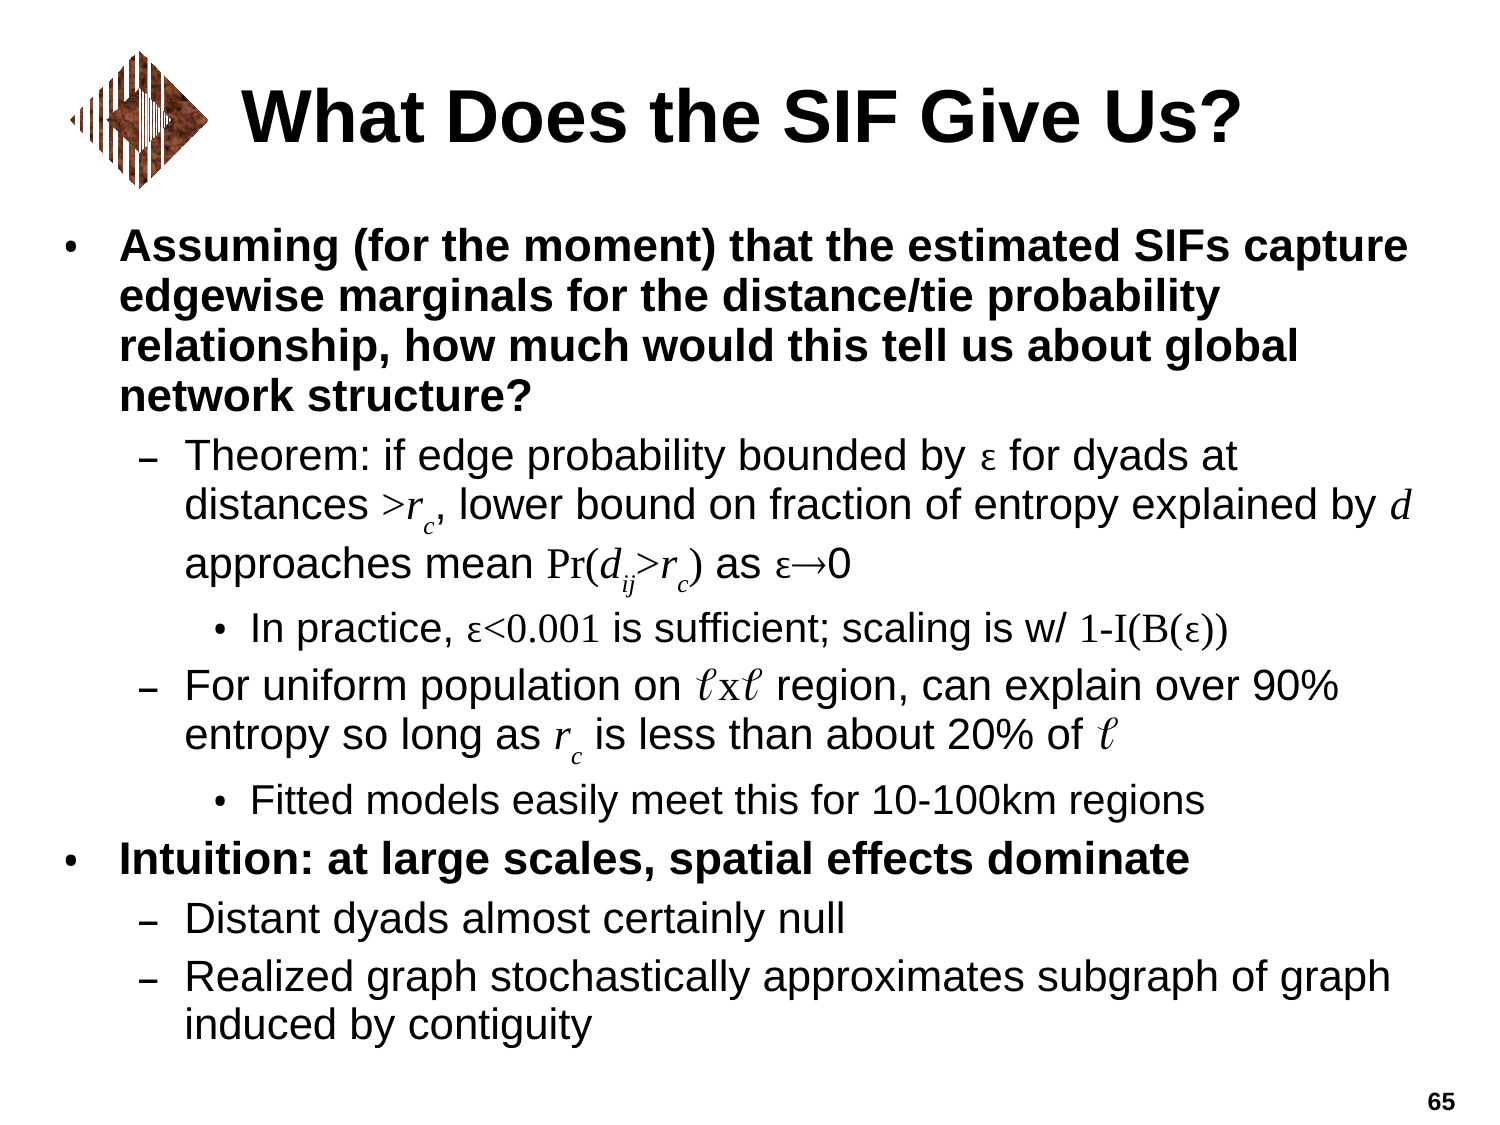

# What Does the SIF Give Us?
Assuming (for the moment) that the estimated SIFs capture edgewise marginals for the distance/tie probability relationship, how much would this tell us about global network structure?
Theorem: if edge probability bounded by  for dyads at distances >rc, lower bound on fraction of entropy explained by d approaches mean Pr(dij>rc) as 0
In practice, <0.001 is sufficient; scaling is w/ 1-I(B())
For uniform population on ℓxℓ region, can explain over 90% entropy so long as rc is less than about 20% of ℓ
Fitted models easily meet this for 10-100km regions
Intuition: at large scales, spatial effects dominate
Distant dyads almost certainly null
Realized graph stochastically approximates subgraph of graph induced by contiguity